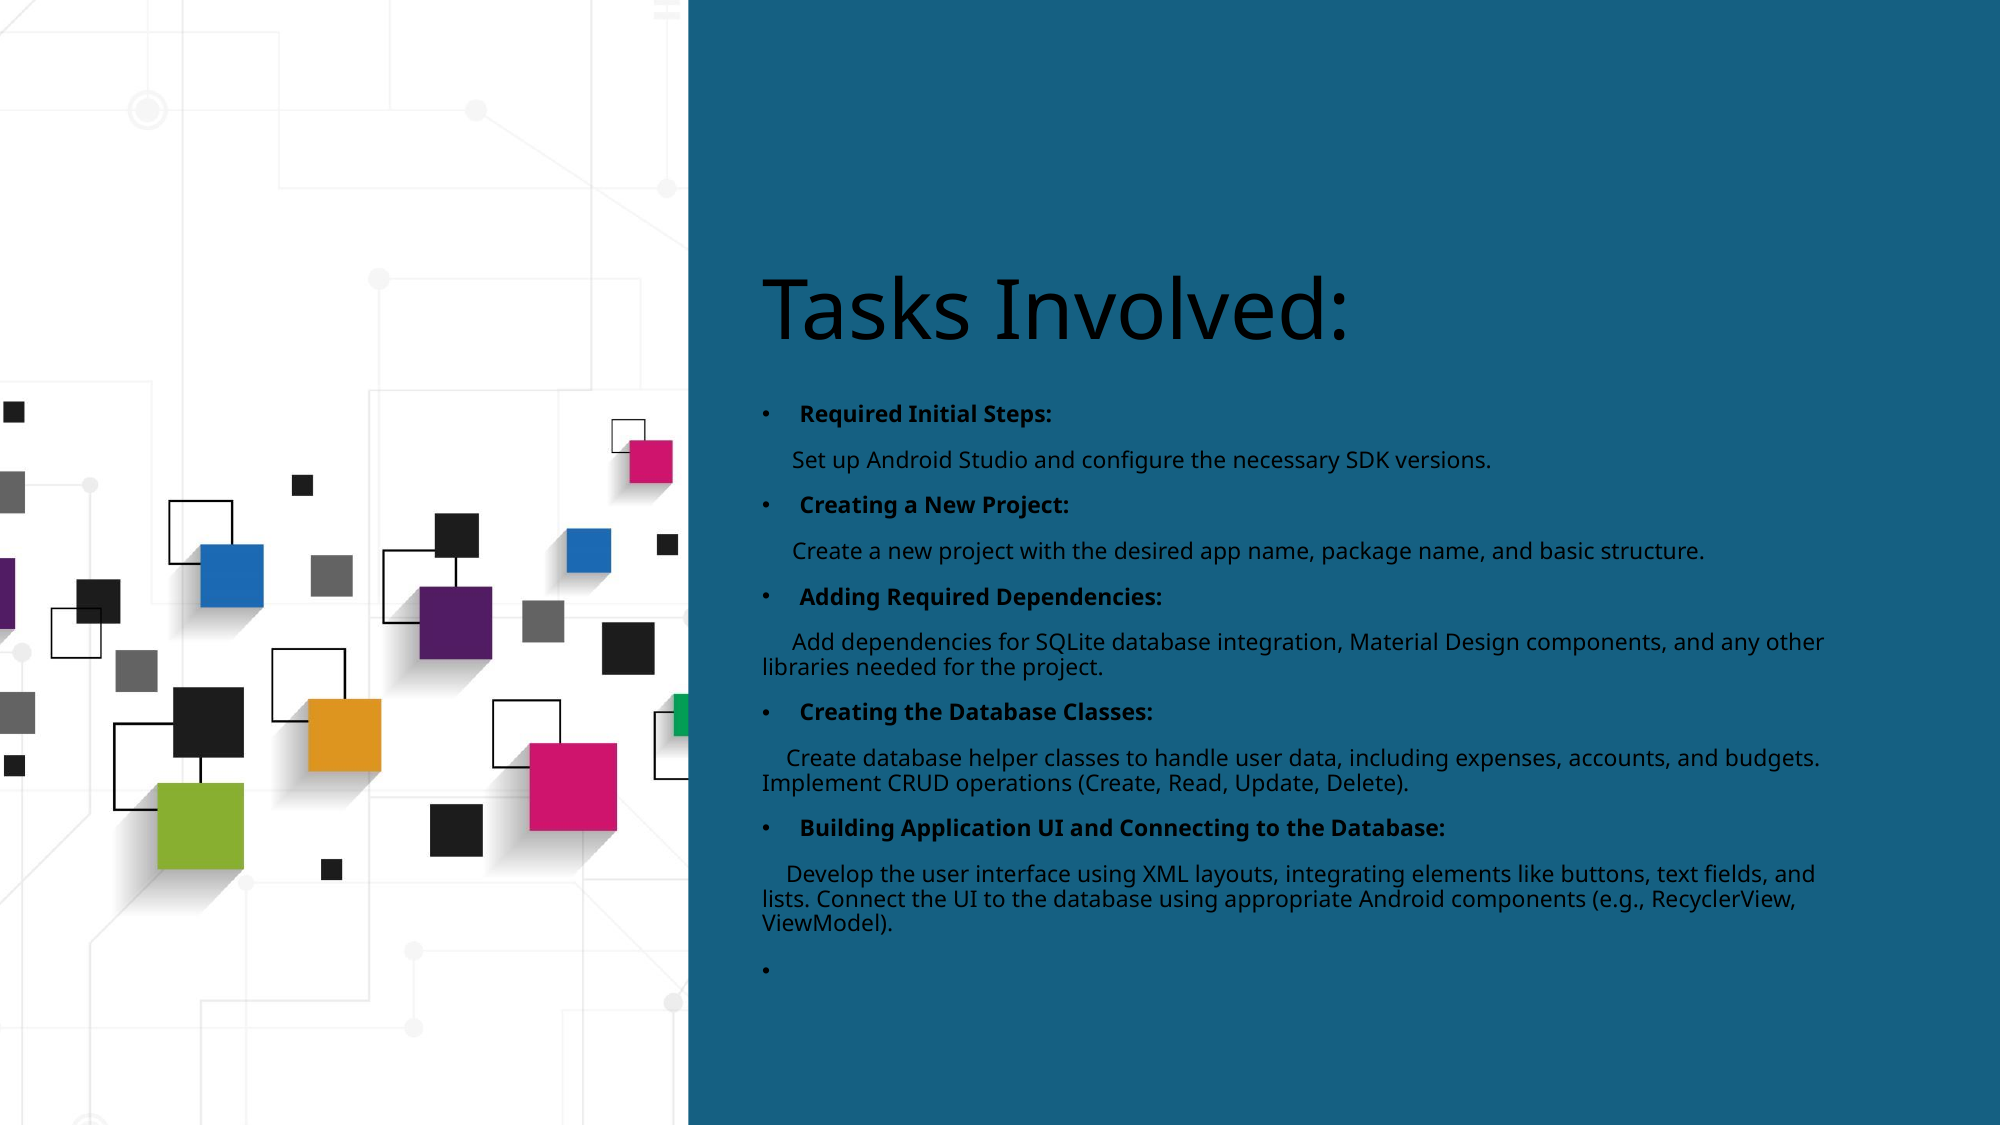

# Tasks Involved:
Required Initial Steps:
 Set up Android Studio and configure the necessary SDK versions.
Creating a New Project:
 Create a new project with the desired app name, package name, and basic structure.
Adding Required Dependencies:
 Add dependencies for SQLite database integration, Material Design components, and any other libraries needed for the project.
Creating the Database Classes:
 Create database helper classes to handle user data, including expenses, accounts, and budgets. Implement CRUD operations (Create, Read, Update, Delete).
Building Application UI and Connecting to the Database:
 Develop the user interface using XML layouts, integrating elements like buttons, text fields, and lists. Connect the UI to the database using appropriate Android components (e.g., RecyclerView, ViewModel).